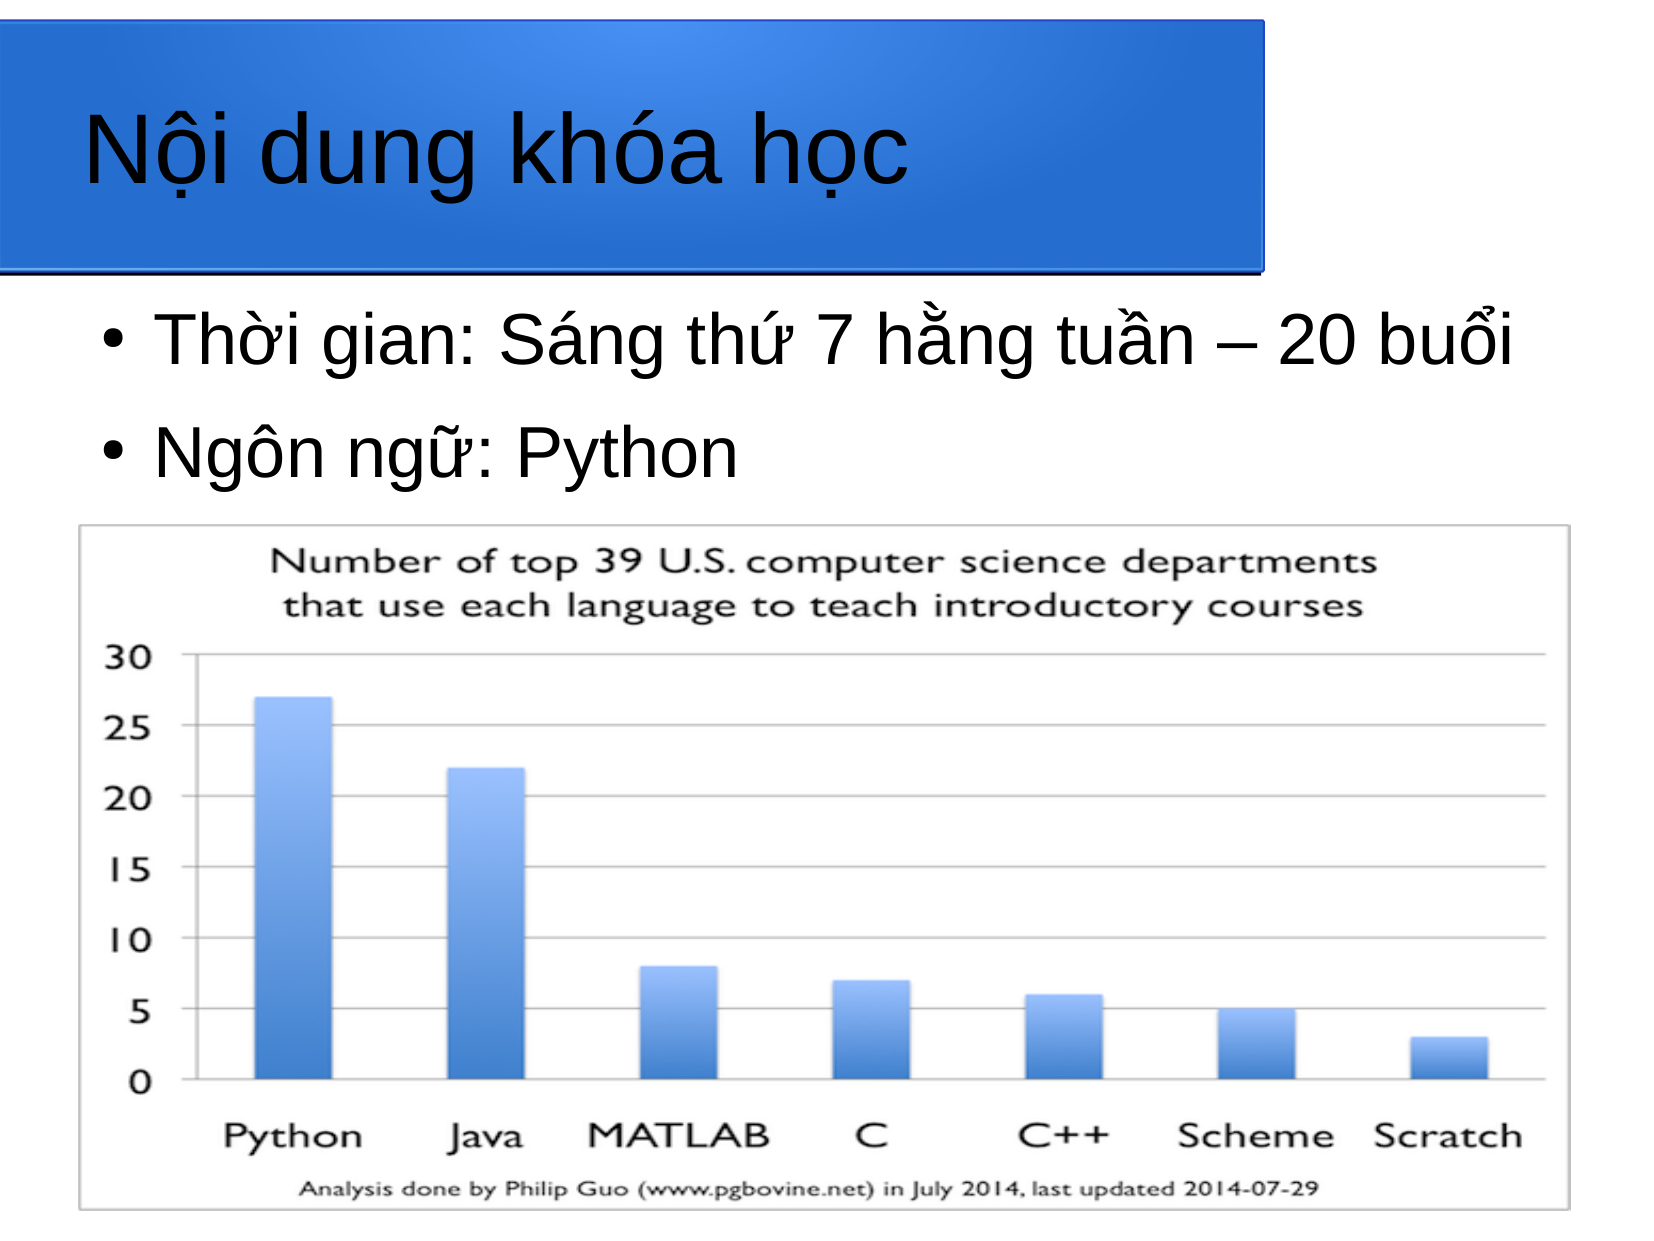

# Nội dung khóa học
Thời gian: Sáng thứ 7 hằng tuần – 20 buổi
Ngôn ngữ: Python